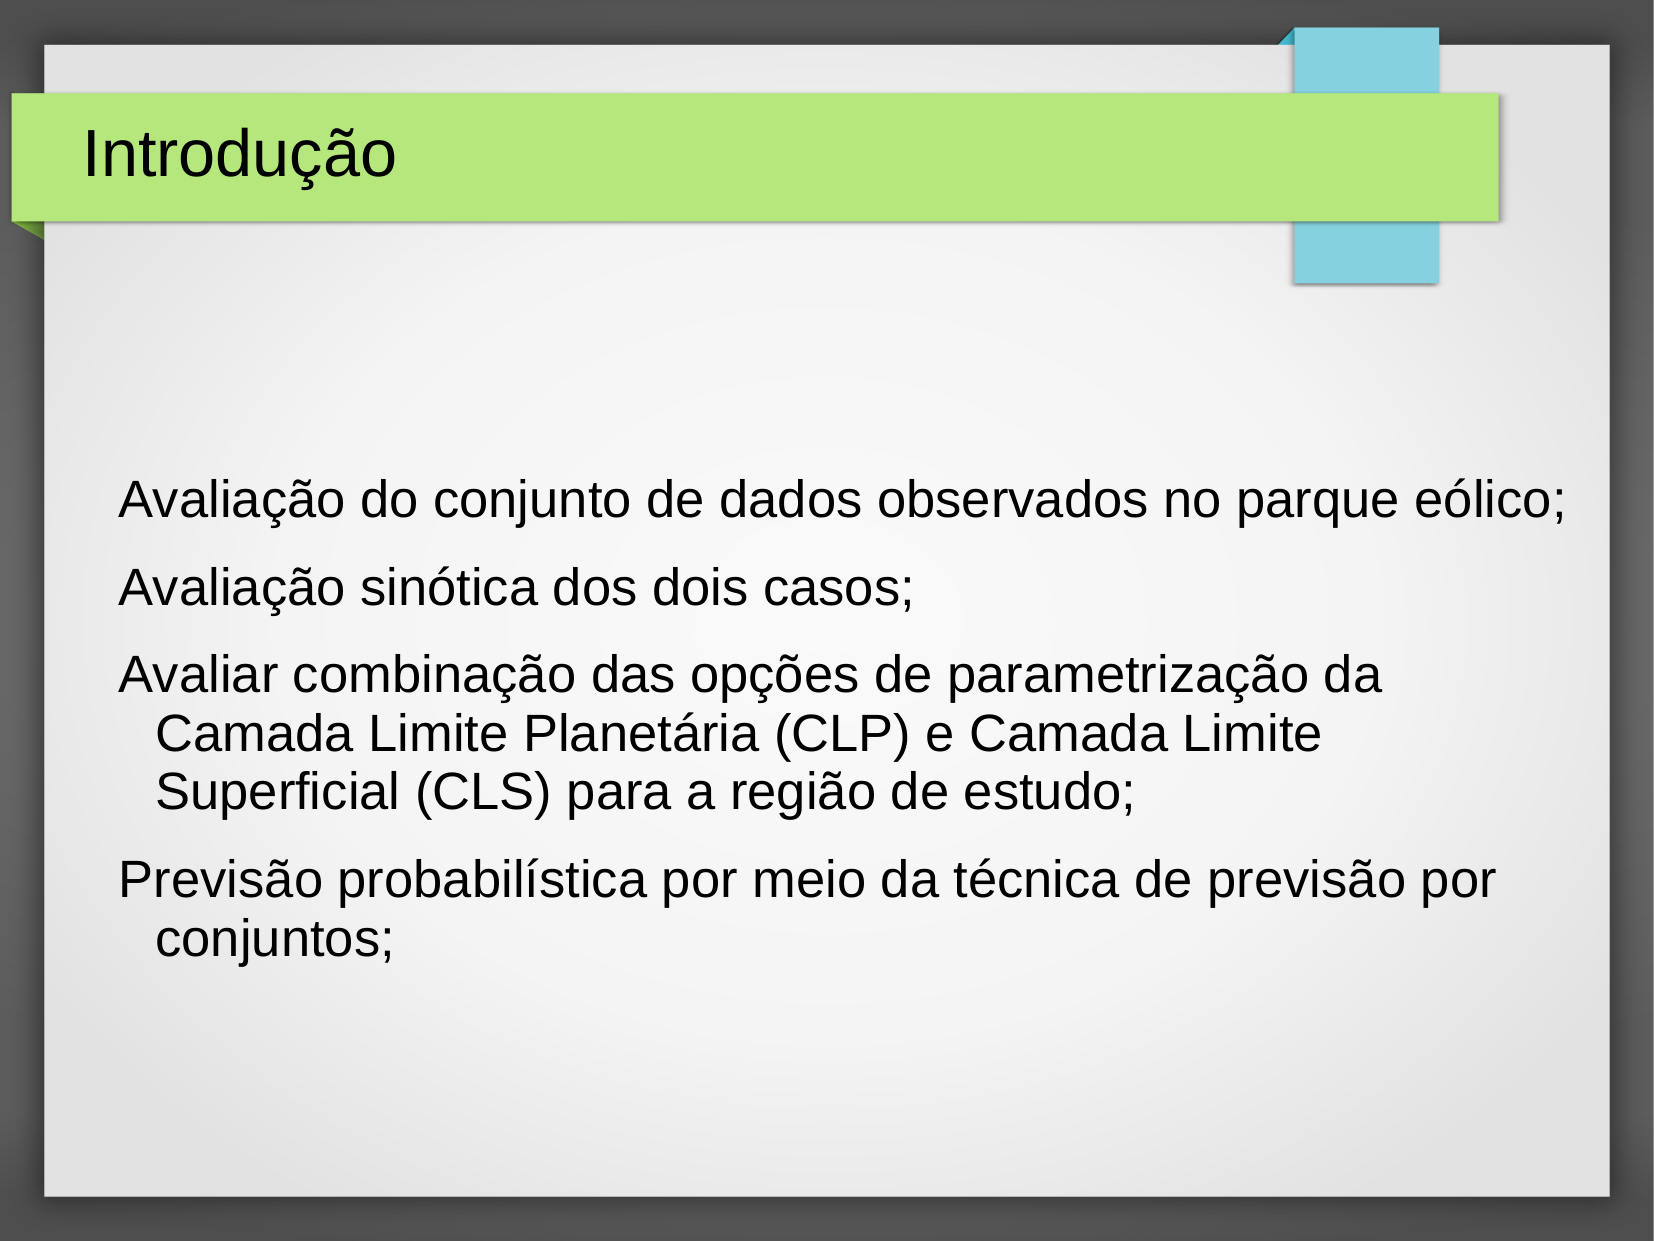

# Introdução
Avaliação do conjunto de dados observados no parque eólico;
Avaliação sinótica dos dois casos;
Avaliar combinação das opções de parametrização da Camada Limite Planetária (CLP) e Camada Limite Superficial (CLS) para a região de estudo;
Previsão probabilística por meio da técnica de previsão por conjuntos;